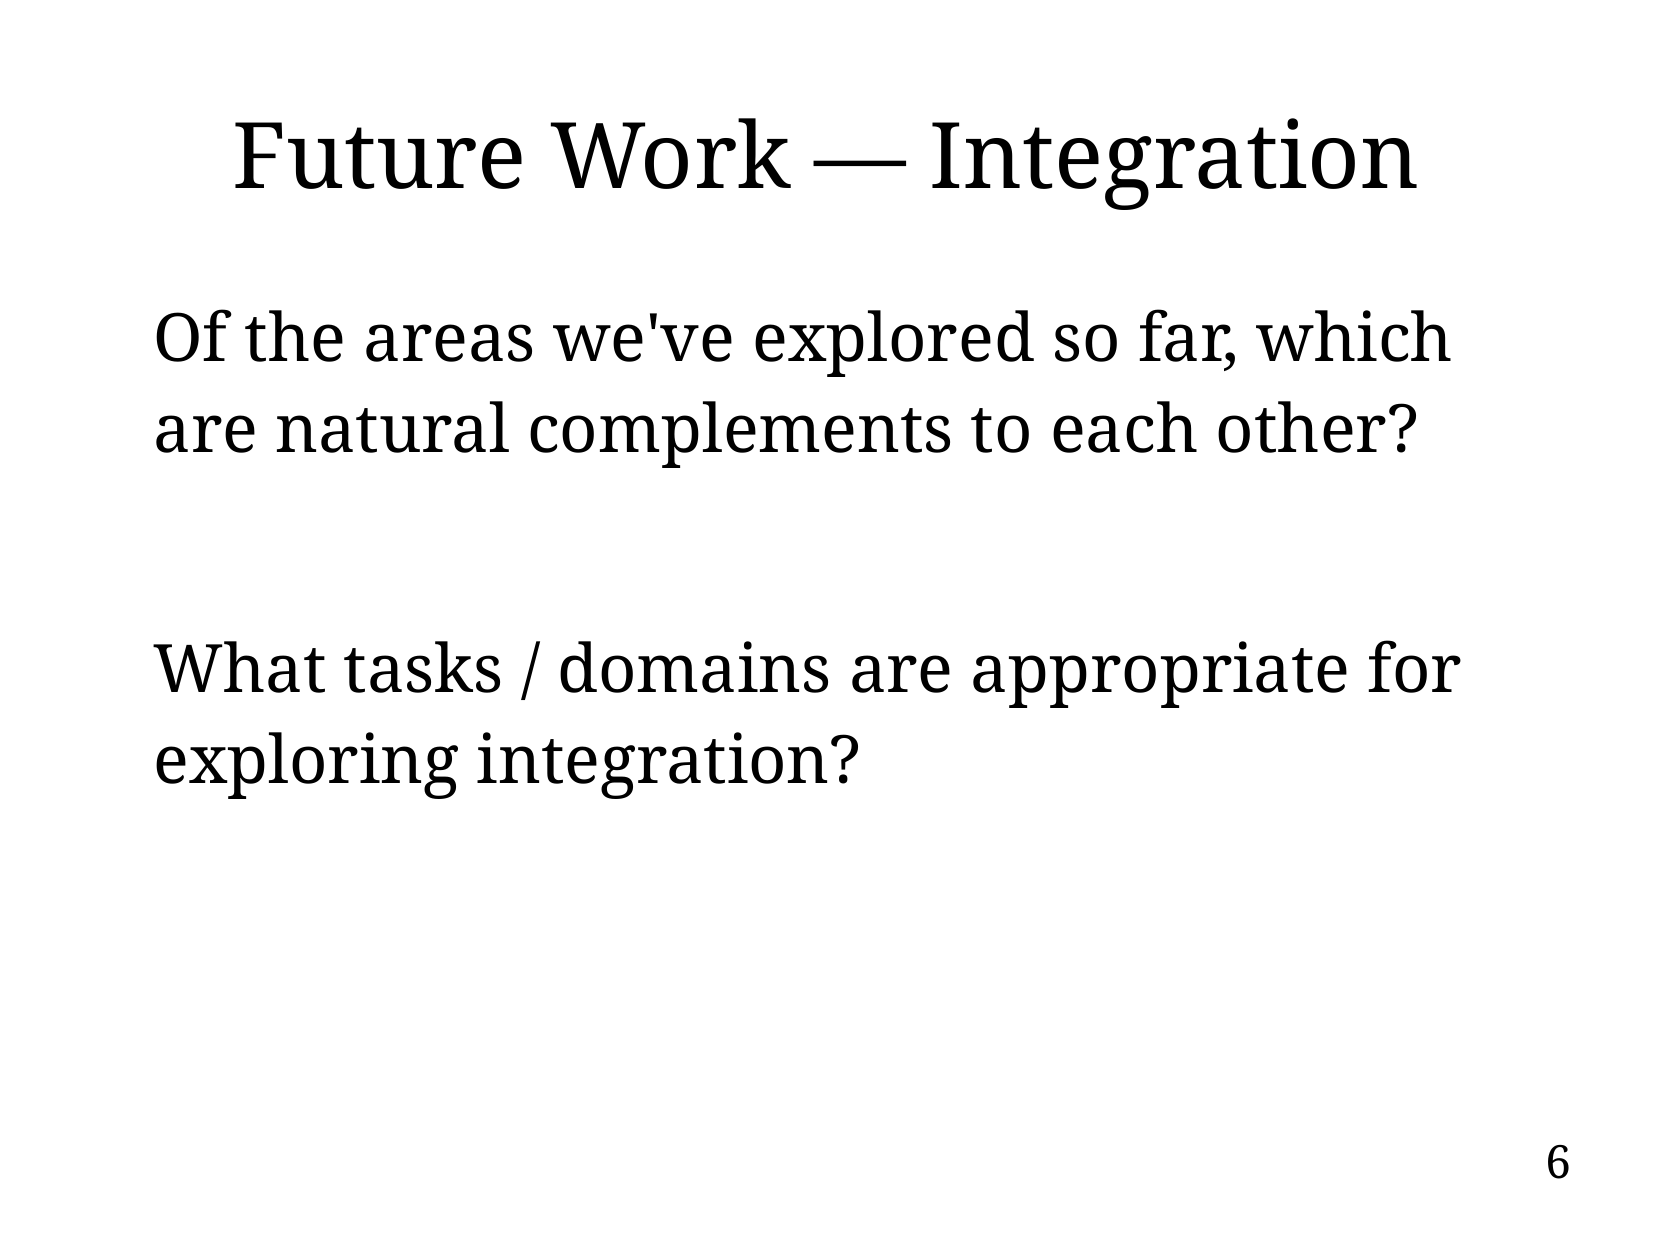

# Future Work — Integration
Of the areas we've explored so far, which are natural complements to each other?
What tasks / domains are appropriate for exploring integration?
6